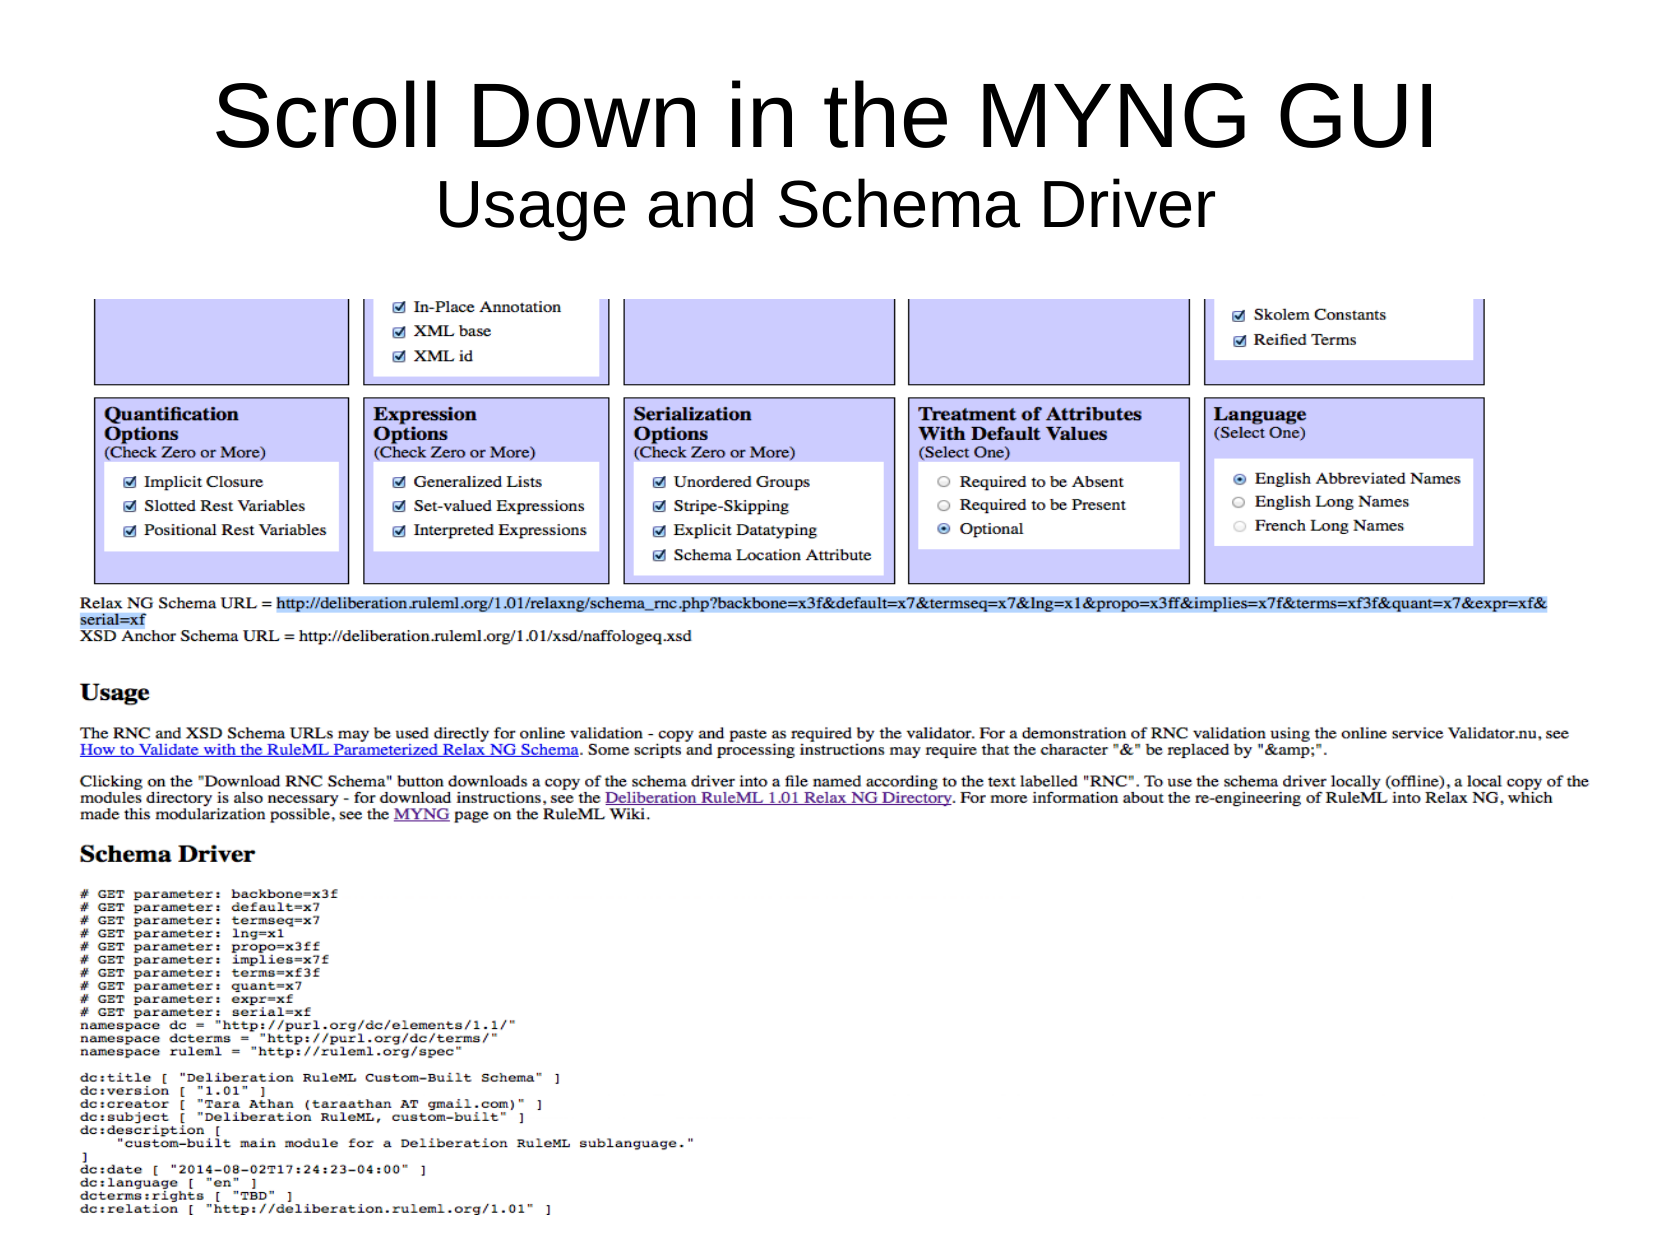

# Scroll Down in the MYNG GUI Usage and Schema Driver